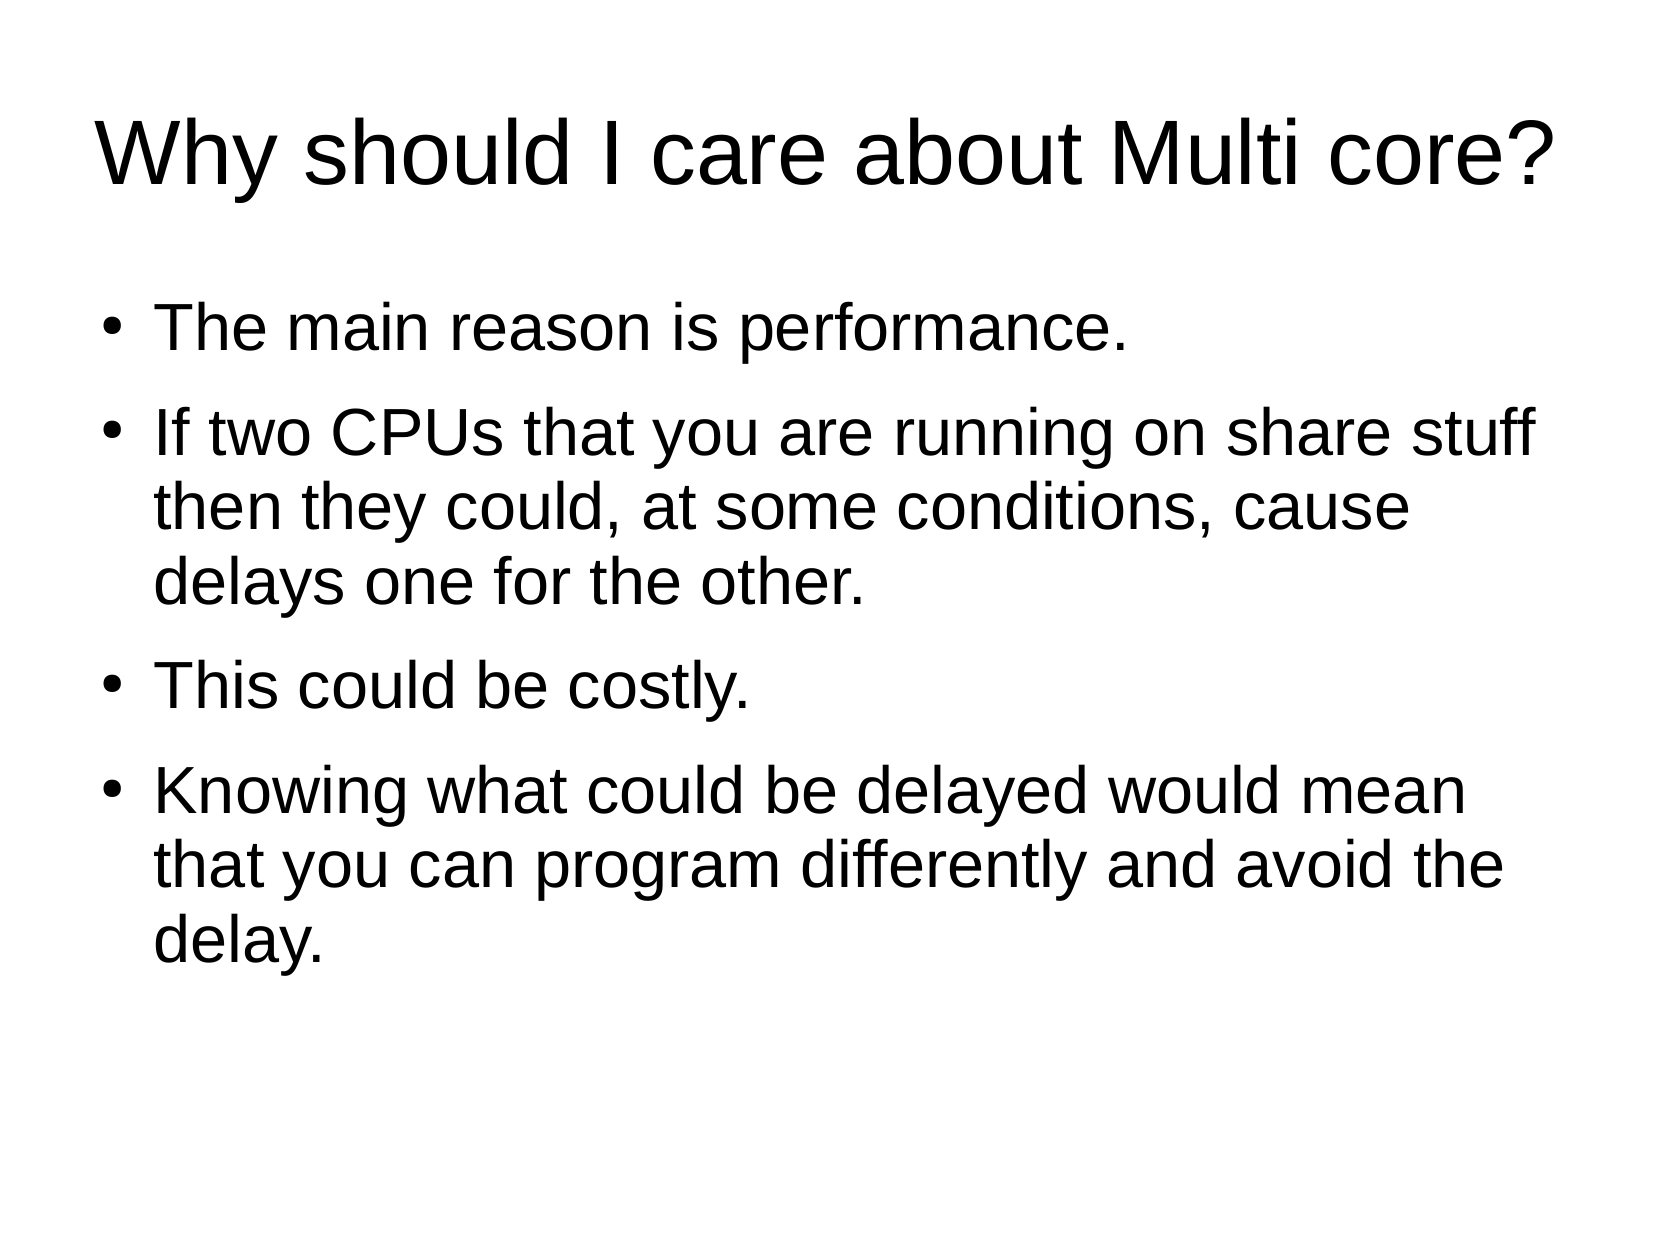

# Why should I care about Multi core?
The main reason is performance.
If two CPUs that you are running on share stuff then they could, at some conditions, cause delays one for the other.
This could be costly.
Knowing what could be delayed would mean that you can program differently and avoid the delay.